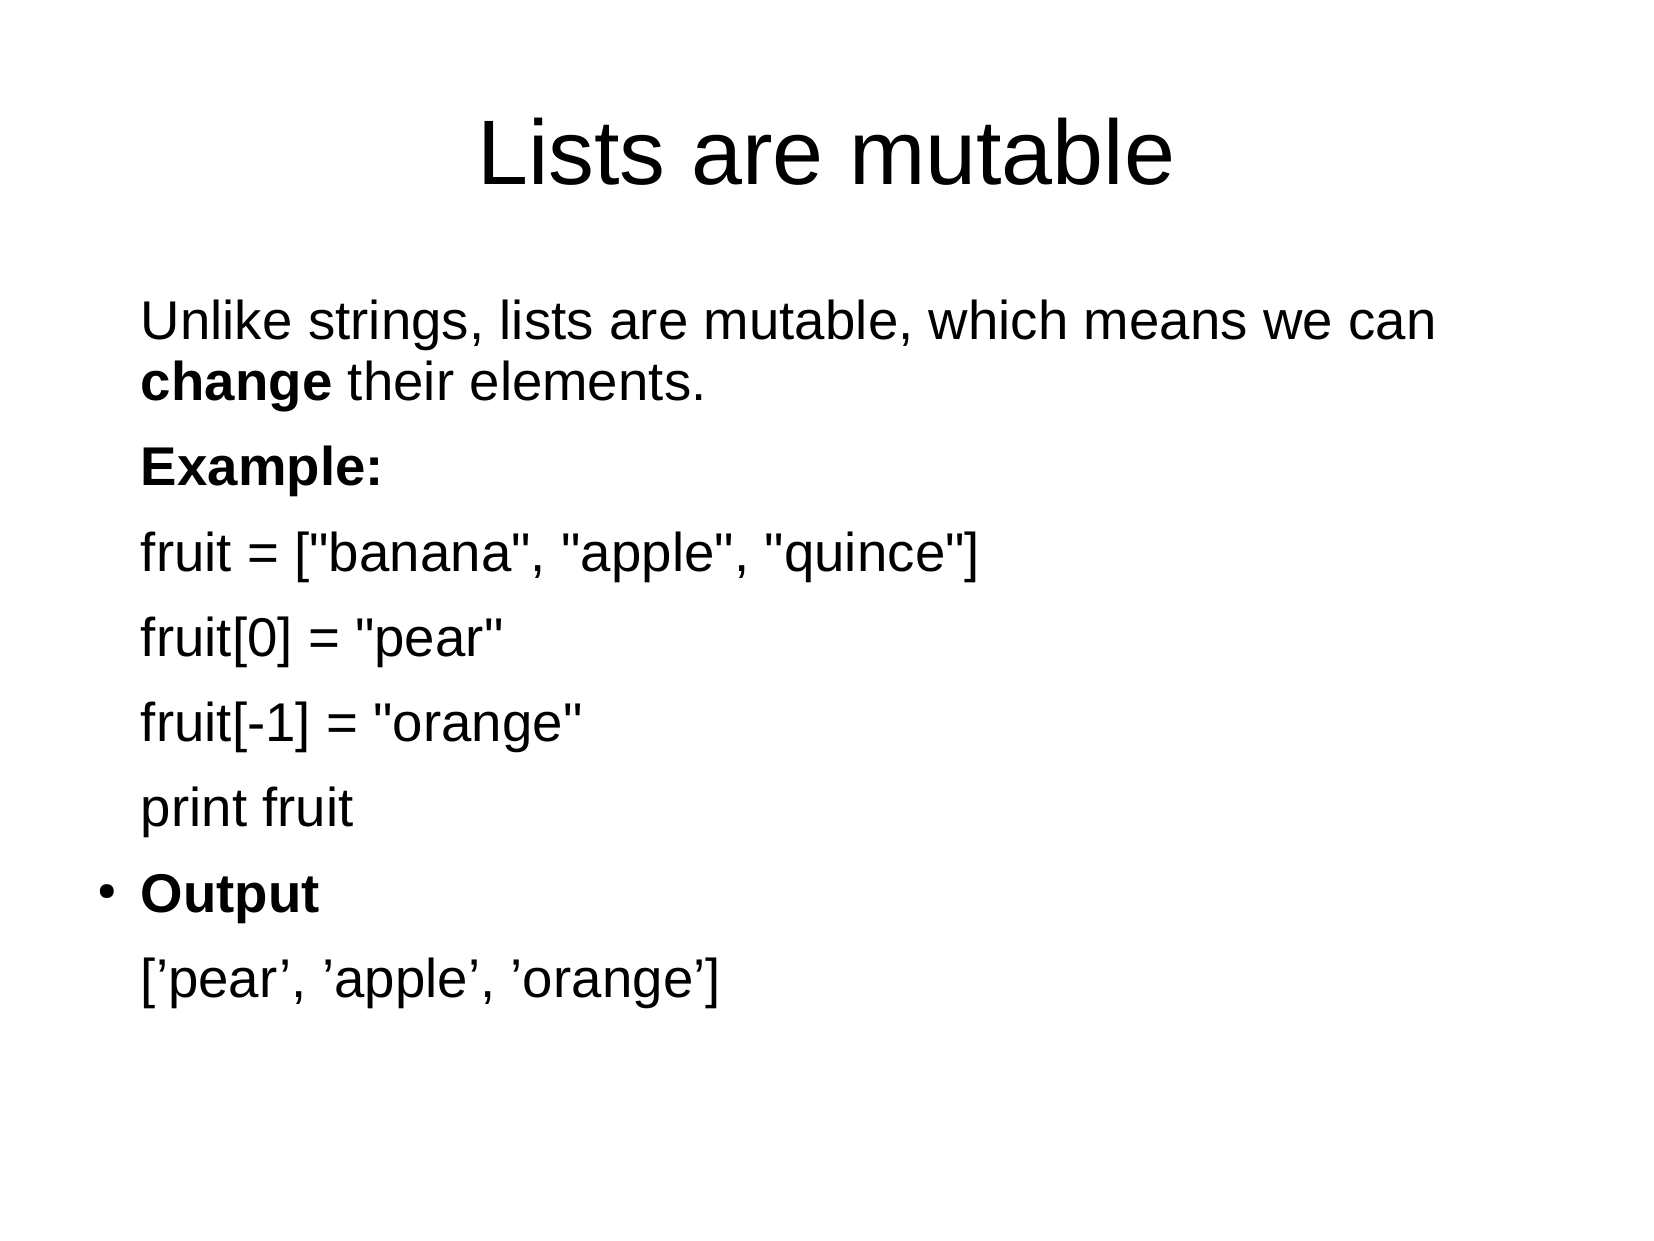

# Lists are mutable
Unlike strings, lists are mutable, which means we can change their elements.
Example:
fruit = ["banana", "apple", "quince"]
fruit[0] = "pear"
fruit[-1] = "orange"
print fruit
Output
[’pear’, ’apple’, ’orange’]